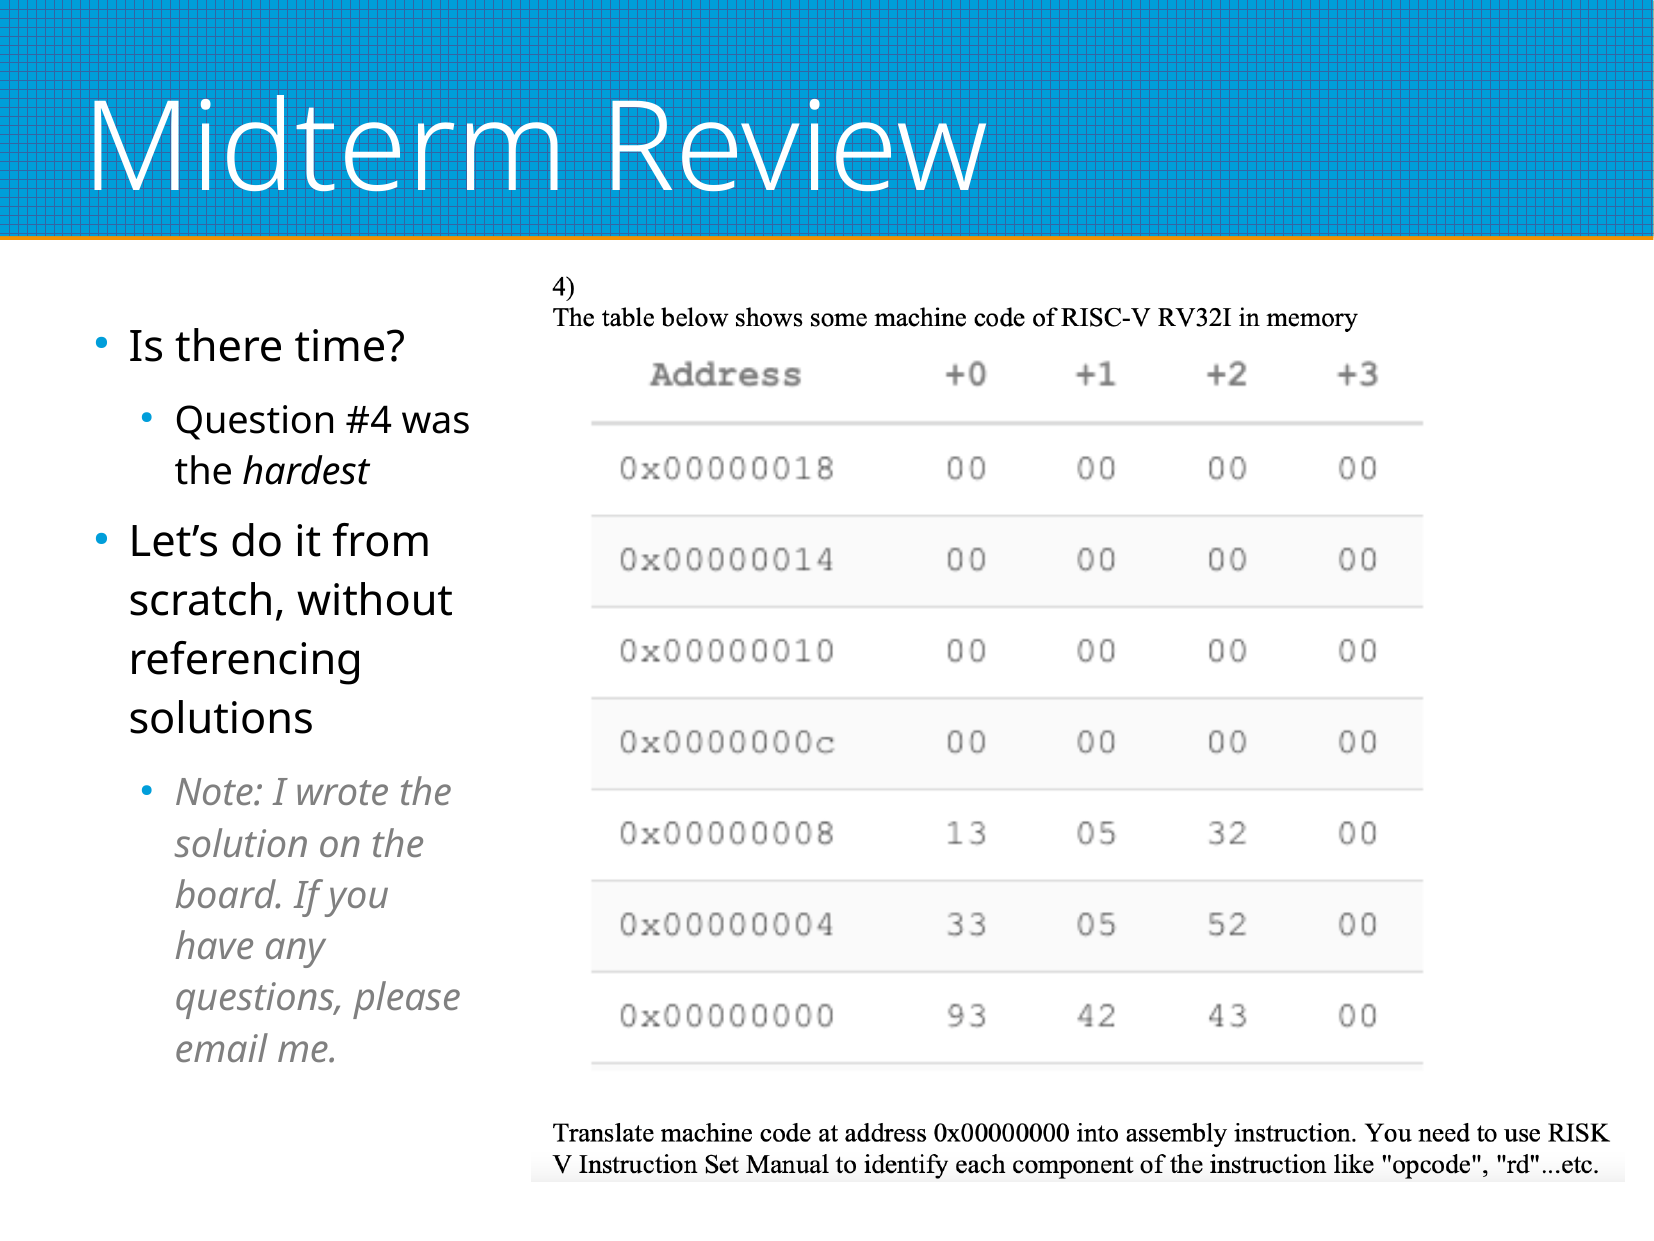

# Midterm Review
Is there time?
Question #4 was the hardest
Let’s do it from scratch, without referencing solutions
Note: I wrote the solution on the board. If you have any questions, please email me.